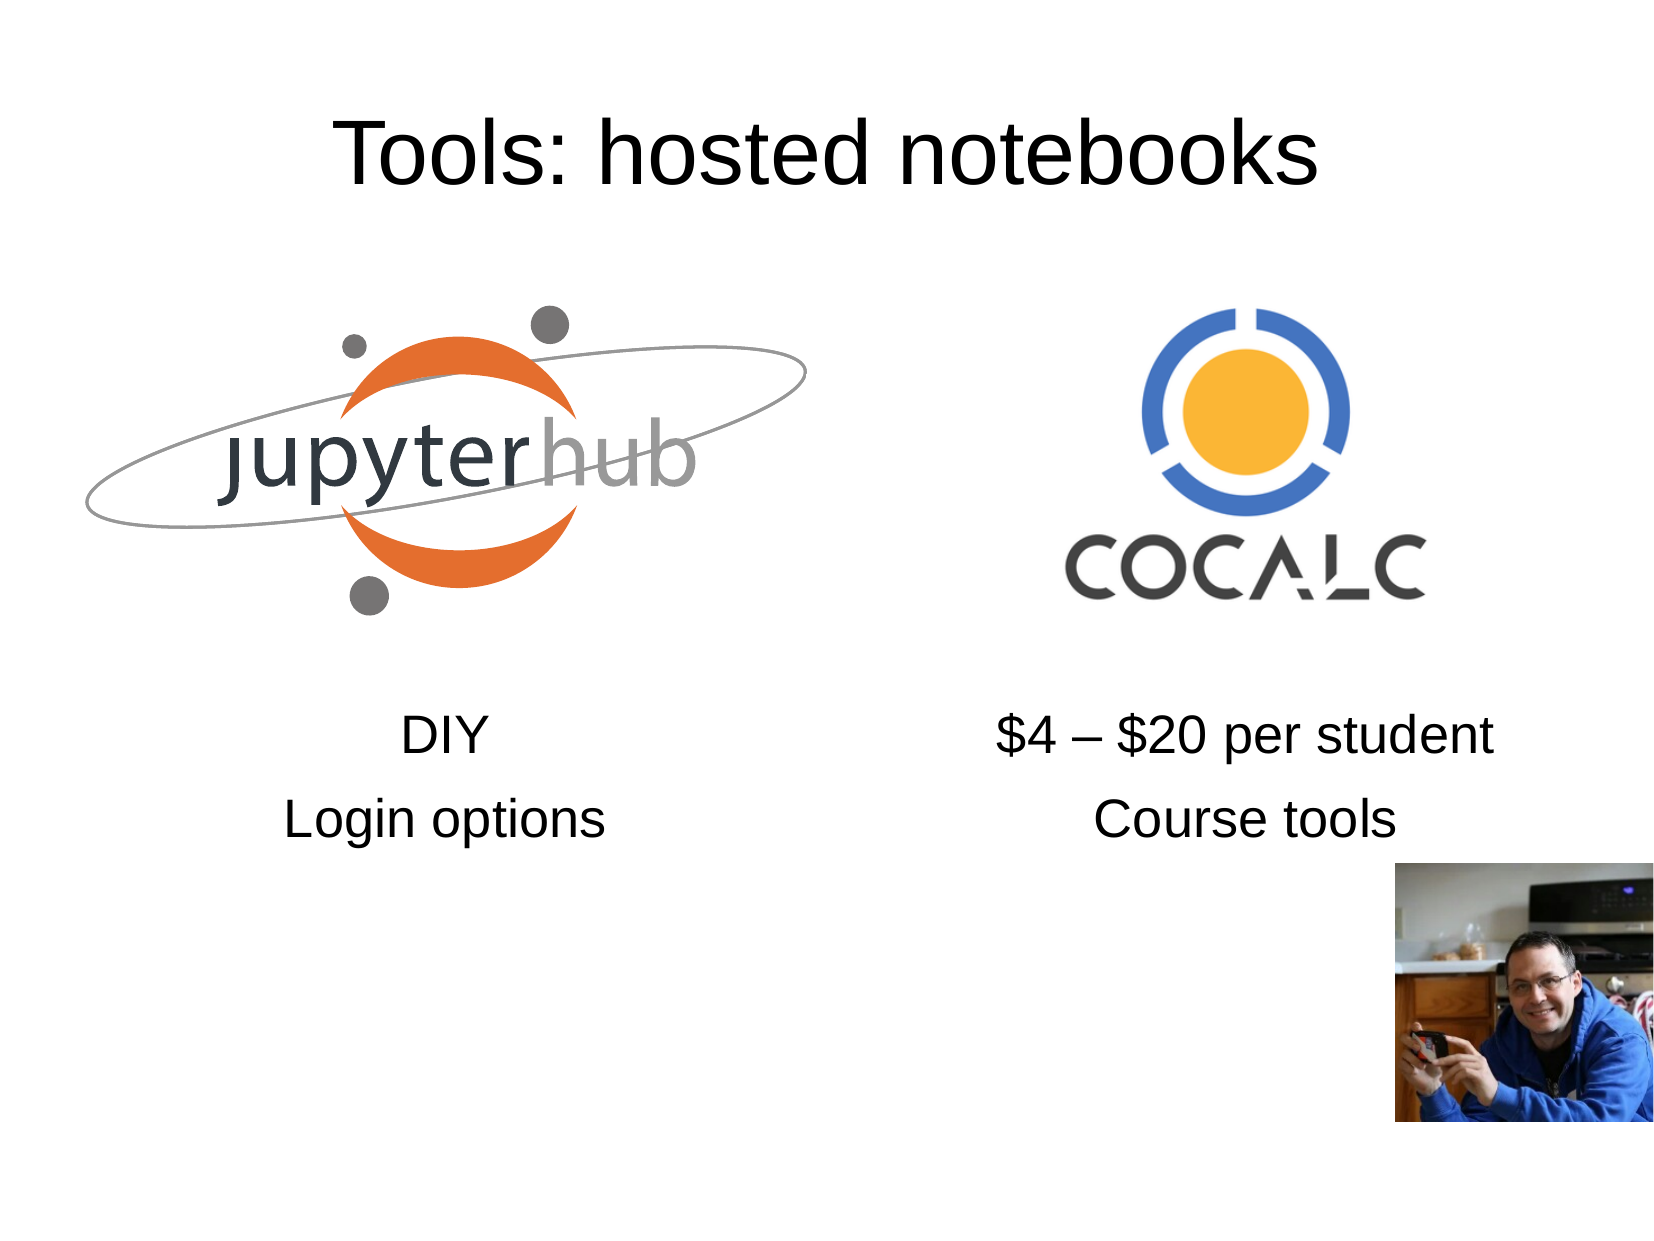

# Tools: hosted notebooks
DIY
Login options
$4 – $20 per student
Course tools